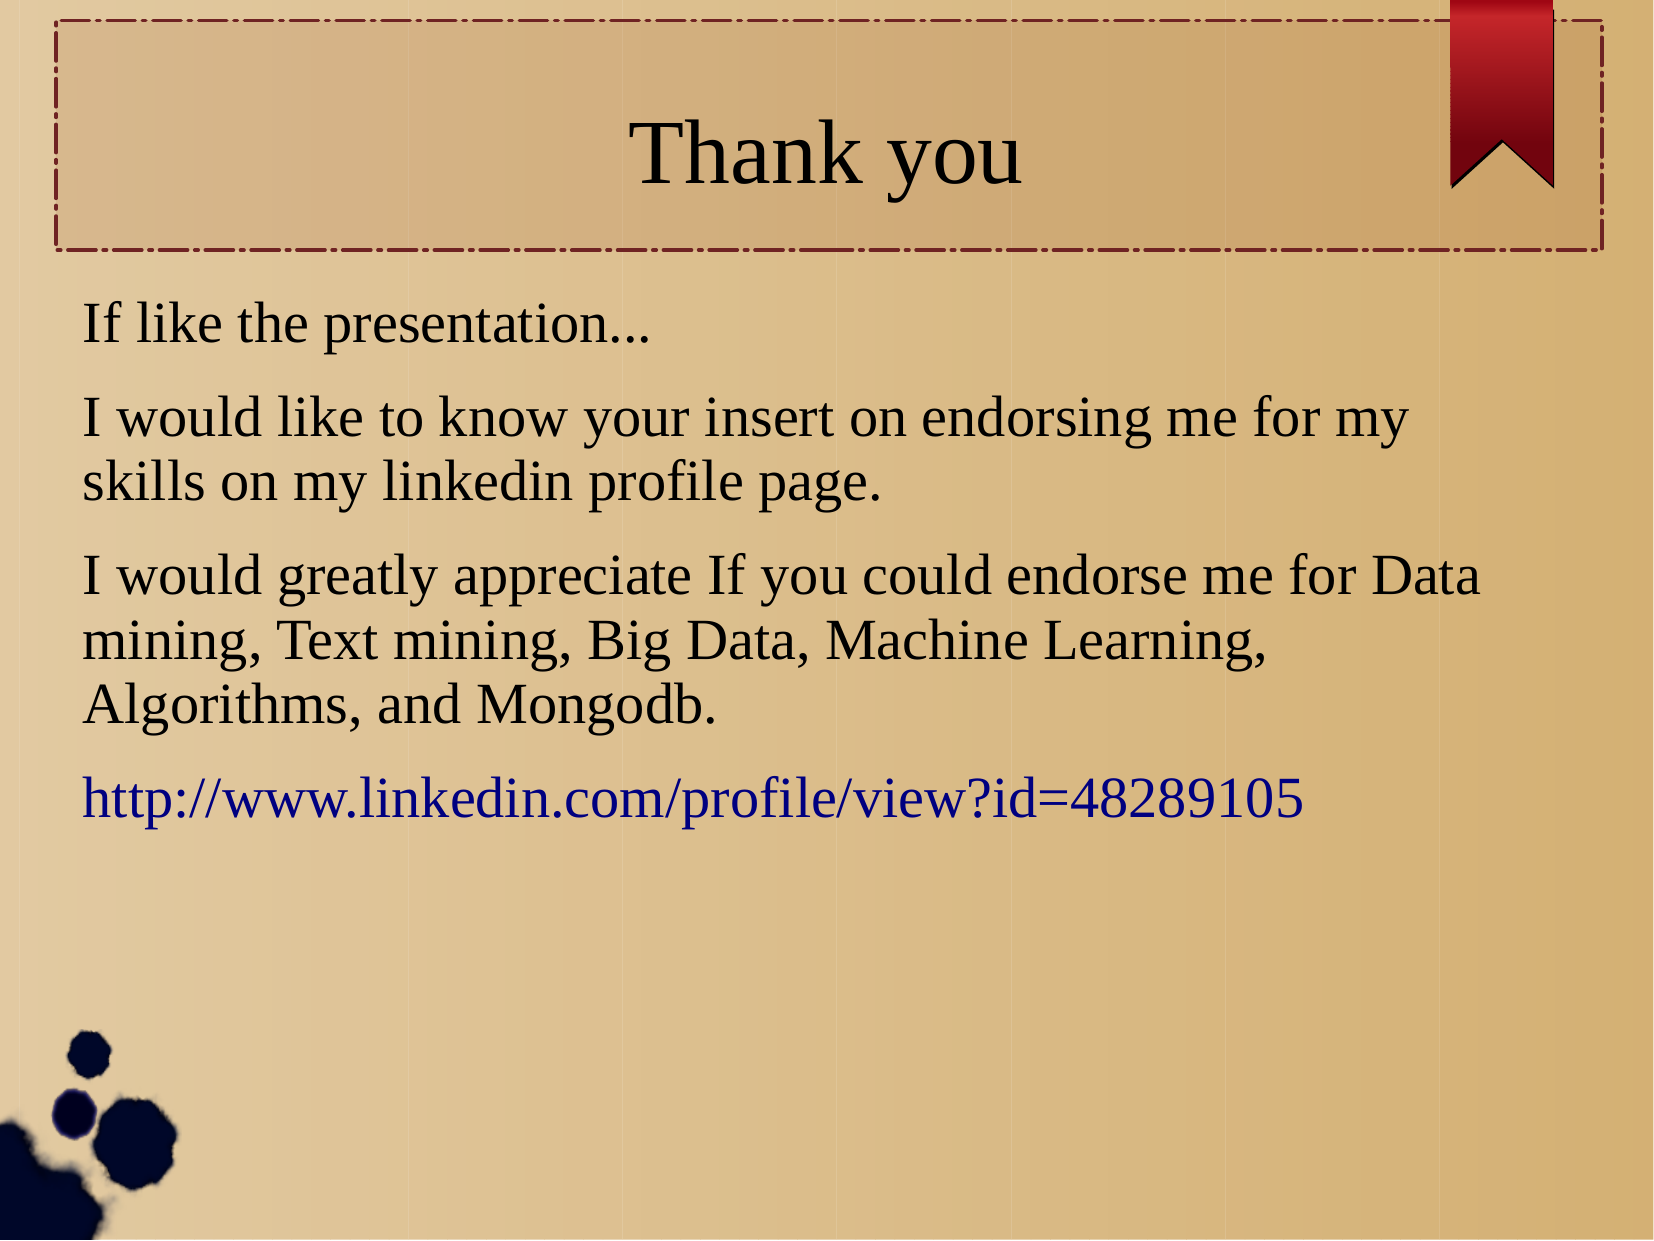

# Thank you
If like the presentation...
I would like to know your insert on endorsing me for my skills on my linkedin profile page.
I would greatly appreciate If you could endorse me for Data mining, Text mining, Big Data, Machine Learning, Algorithms, and Mongodb.
http://www.linkedin.com/profile/view?id=48289105